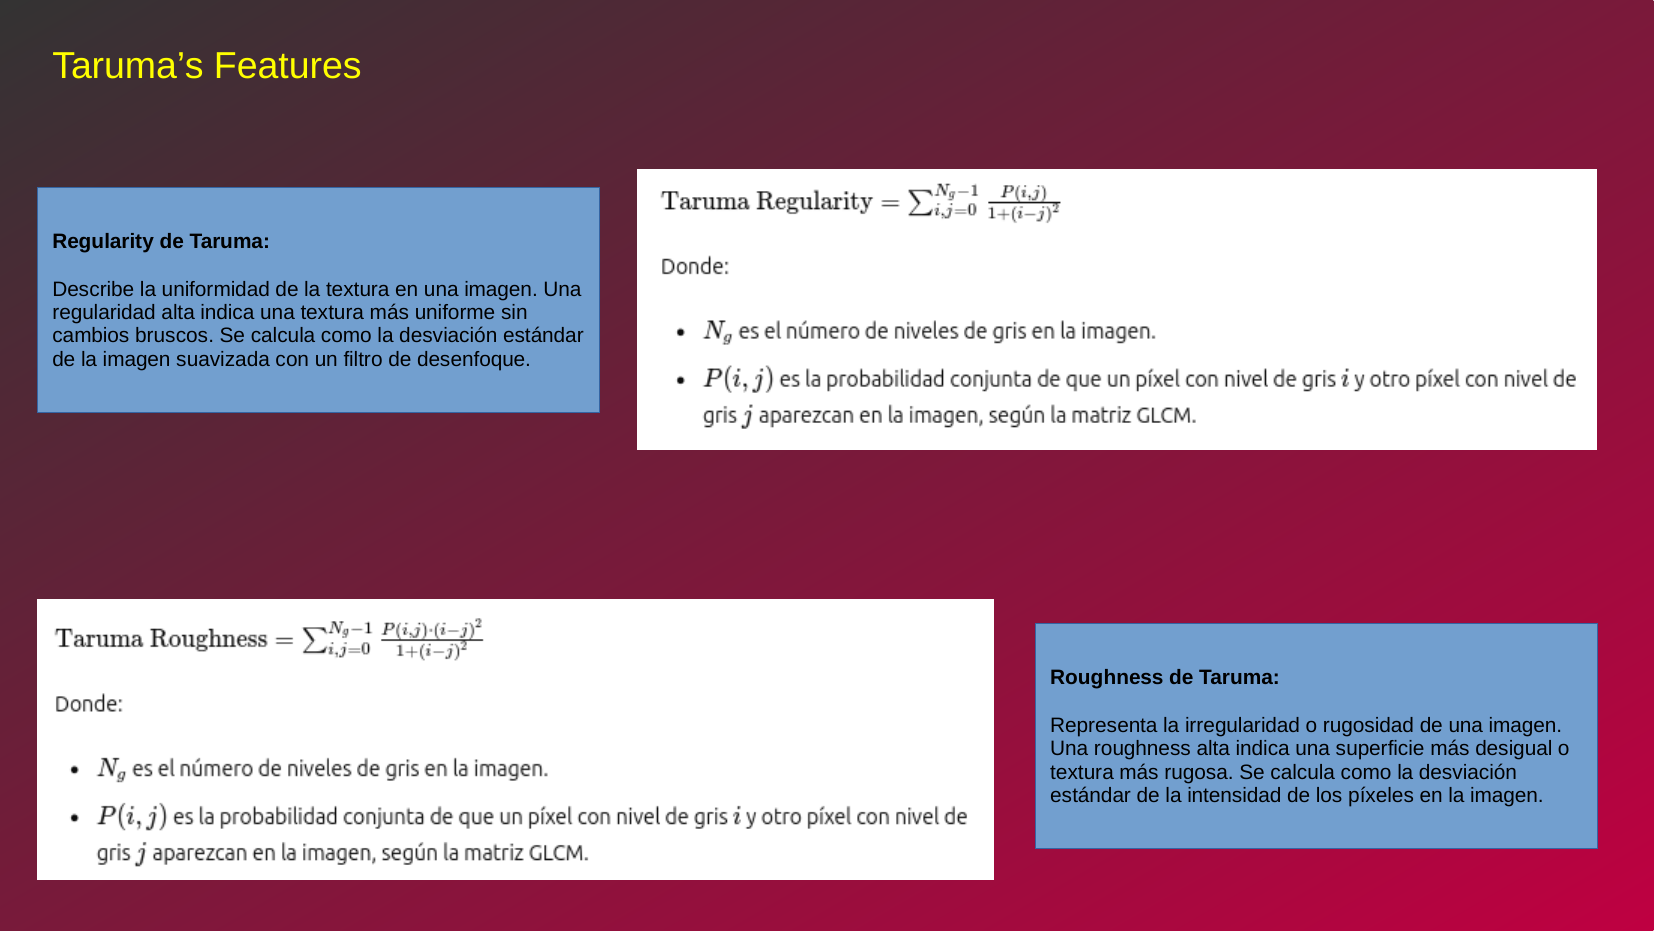

Taruma’s Features
Regularity de Taruma:
Describe la uniformidad de la textura en una imagen. Una regularidad alta indica una textura más uniforme sin cambios bruscos. Se calcula como la desviación estándar de la imagen suavizada con un filtro de desenfoque.
Roughness de Taruma:
Representa la irregularidad o rugosidad de una imagen. Una roughness alta indica una superficie más desigual o textura más rugosa. Se calcula como la desviación estándar de la intensidad de los píxeles en la imagen.